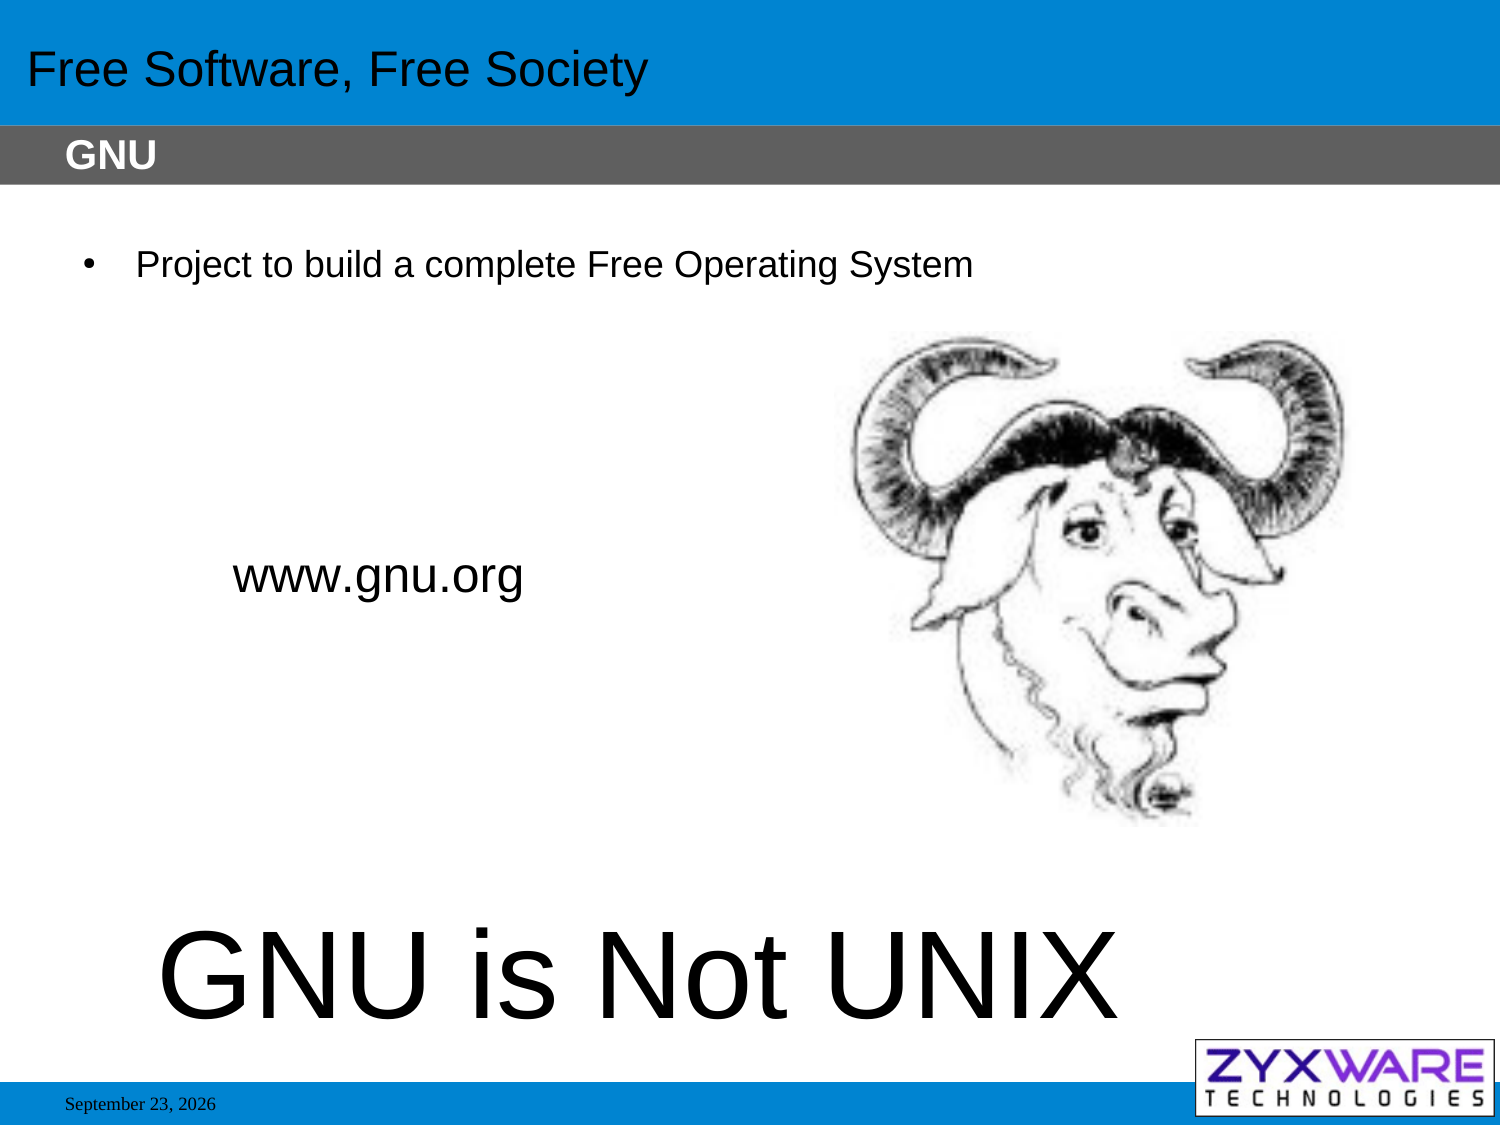

# GNU
Project to build a complete Free Operating System
www.gnu.org
GNU is Not UNIX
10